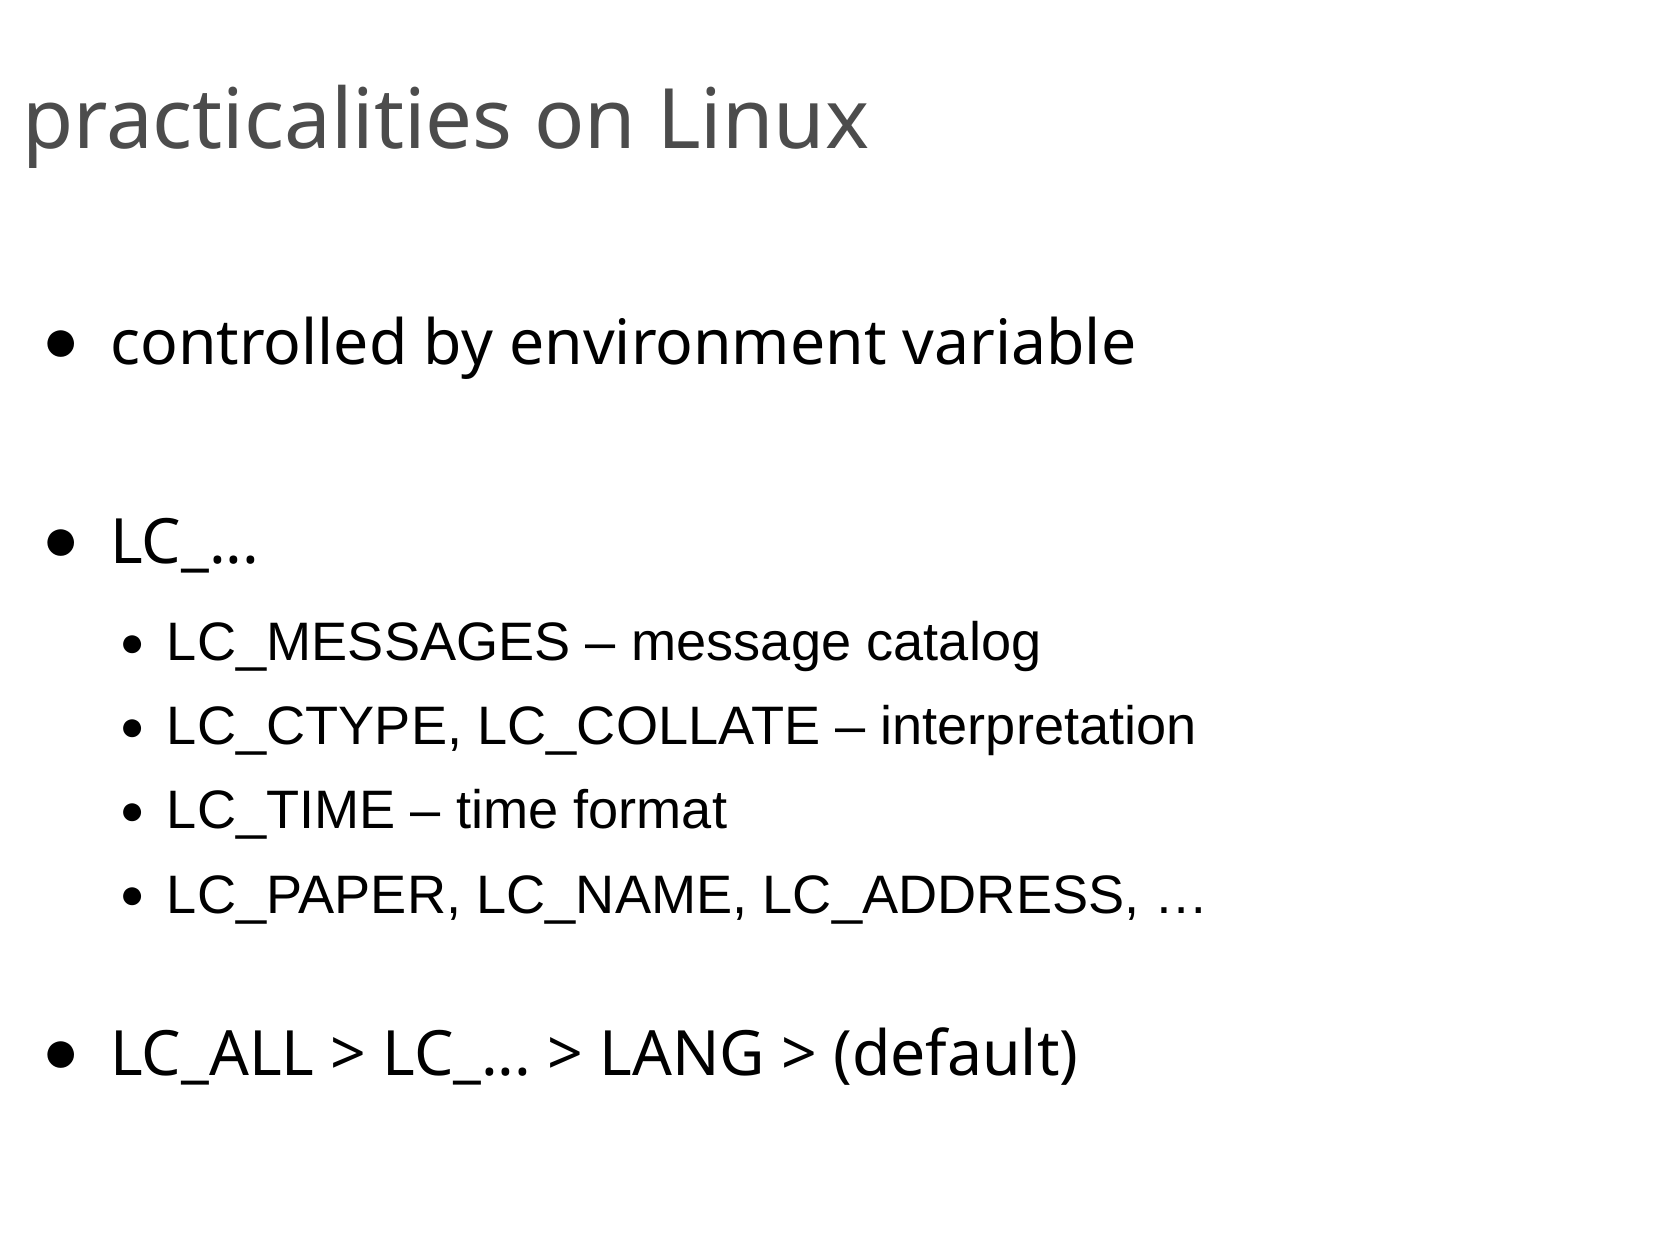

# practicalities on Linux
controlled by environment variable
LC_...
LC_MESSAGES – message catalog
LC_CTYPE, LC_COLLATE – interpretation
LC_TIME – time format
LC_PAPER, LC_NAME, LC_ADDRESS, …
LC_ALL > LC_... > LANG > (default)